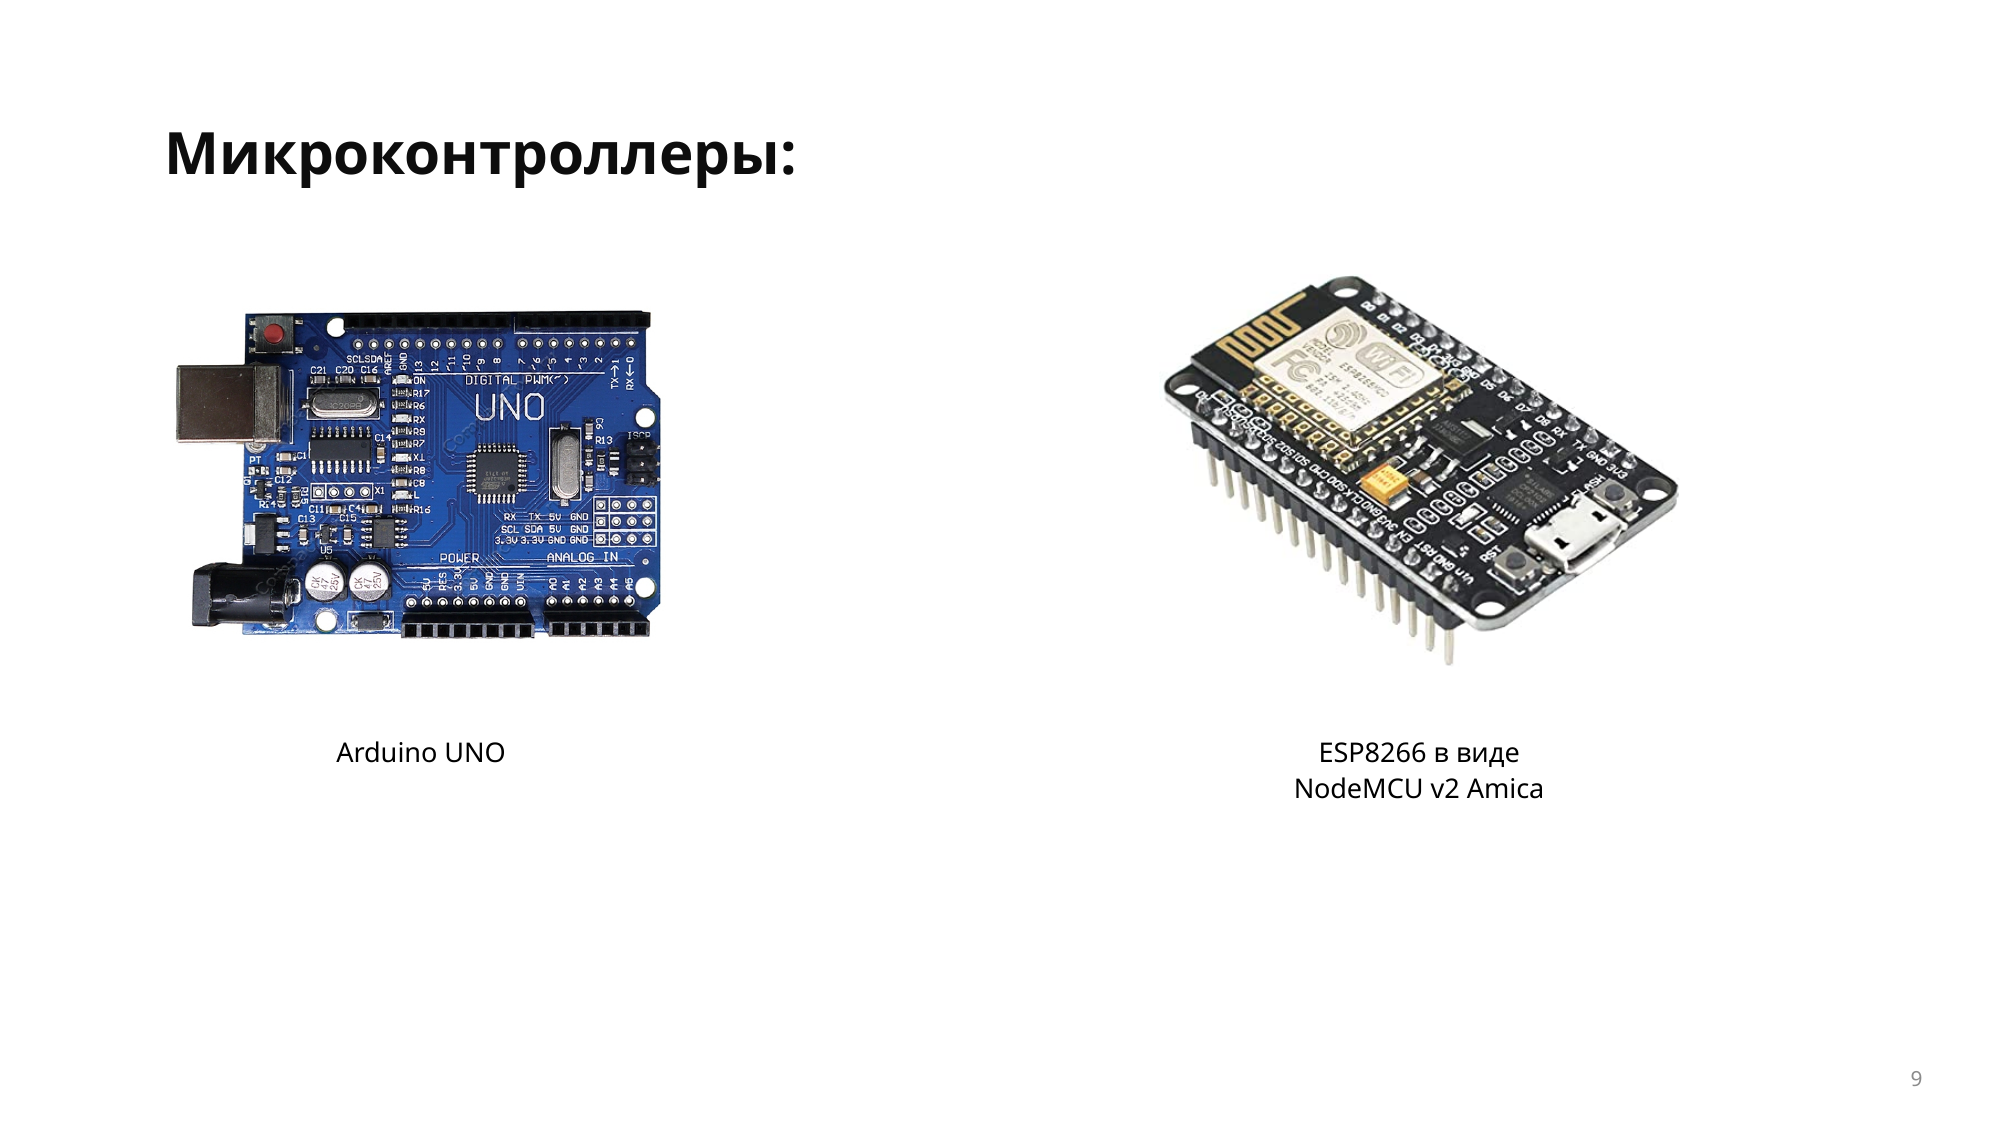

Микроконтроллеры:
Arduino UNO
ESP8266 в виде
NodeMCU v2 Amica